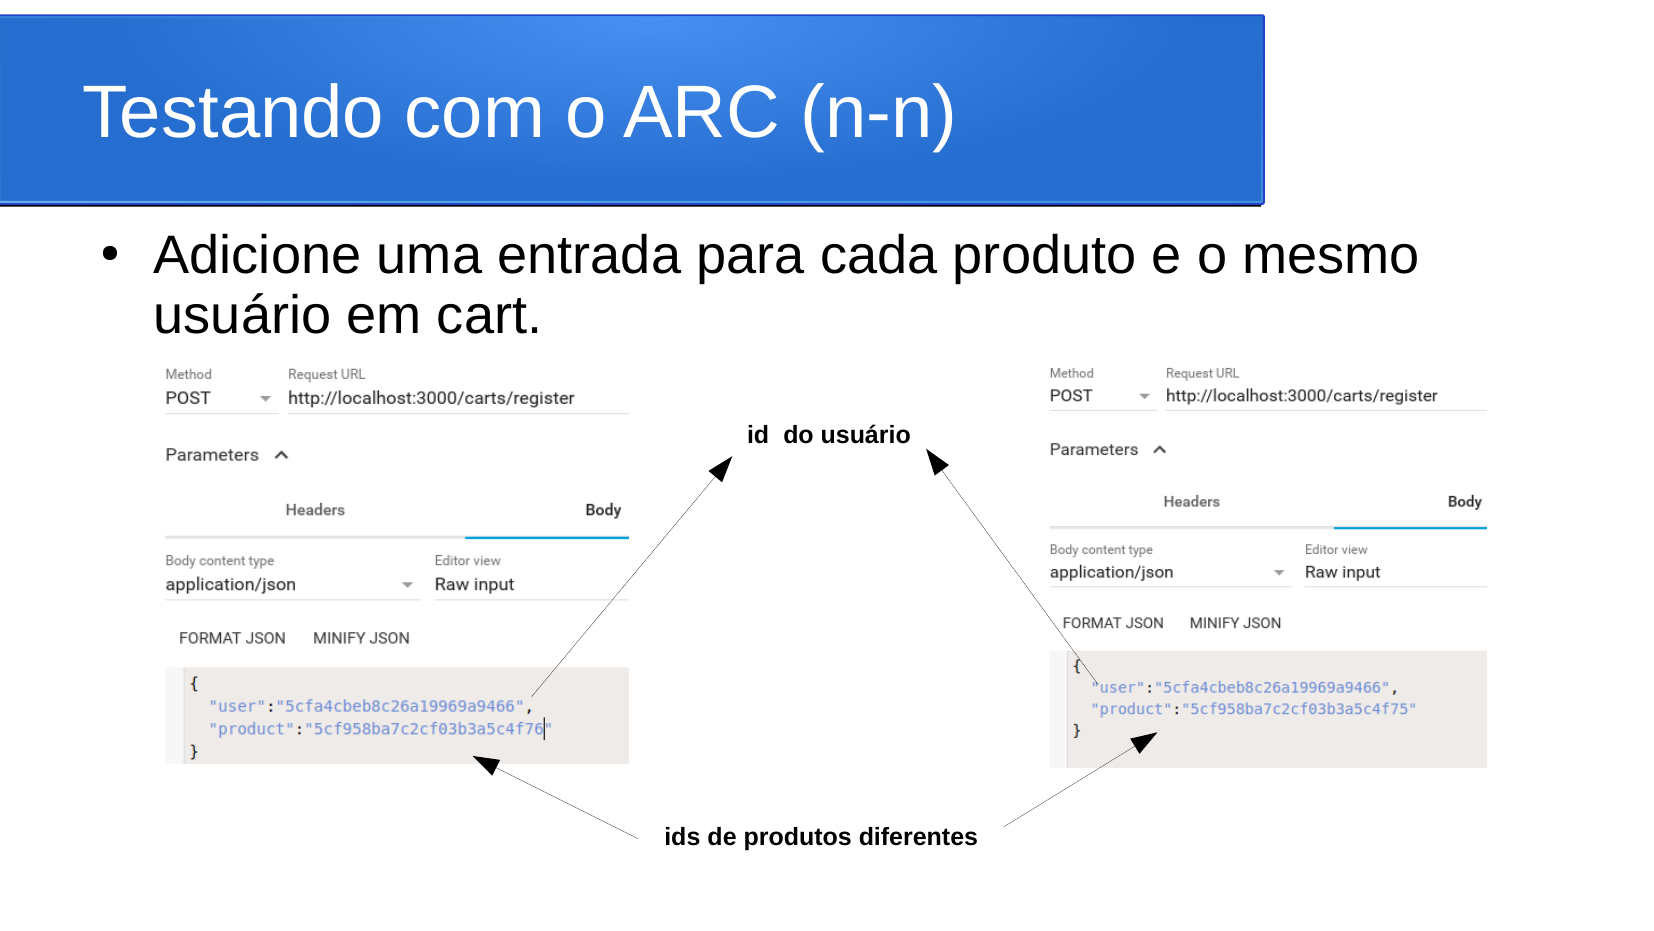

# Testando com o ARC (n-n)
Adicione uma entrada para cada produto e o mesmo usuário em cart.
id do usuário
ids de produtos diferentes